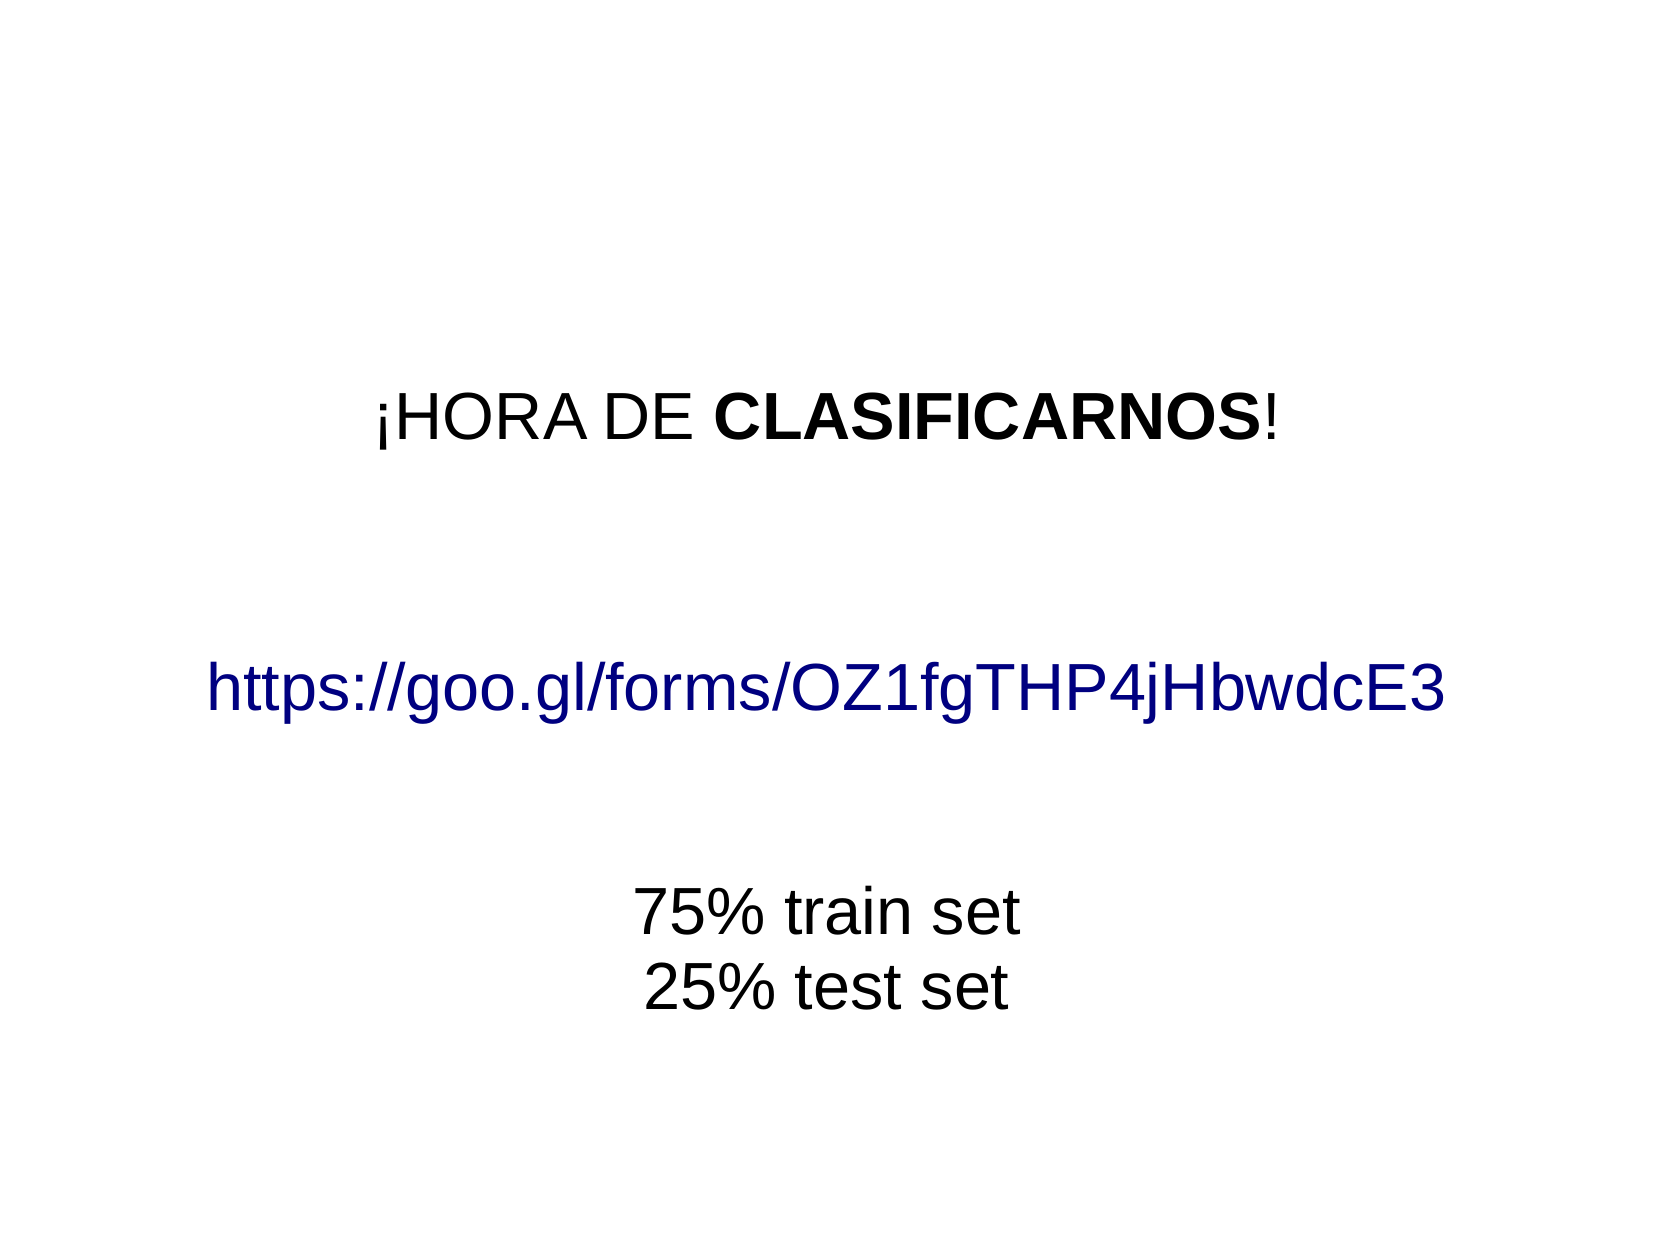

# ¡HORA DE CLASIFICARNOS!
https://goo.gl/forms/OZ1fgTHP4jHbwdcE3
75% train set
25% test set